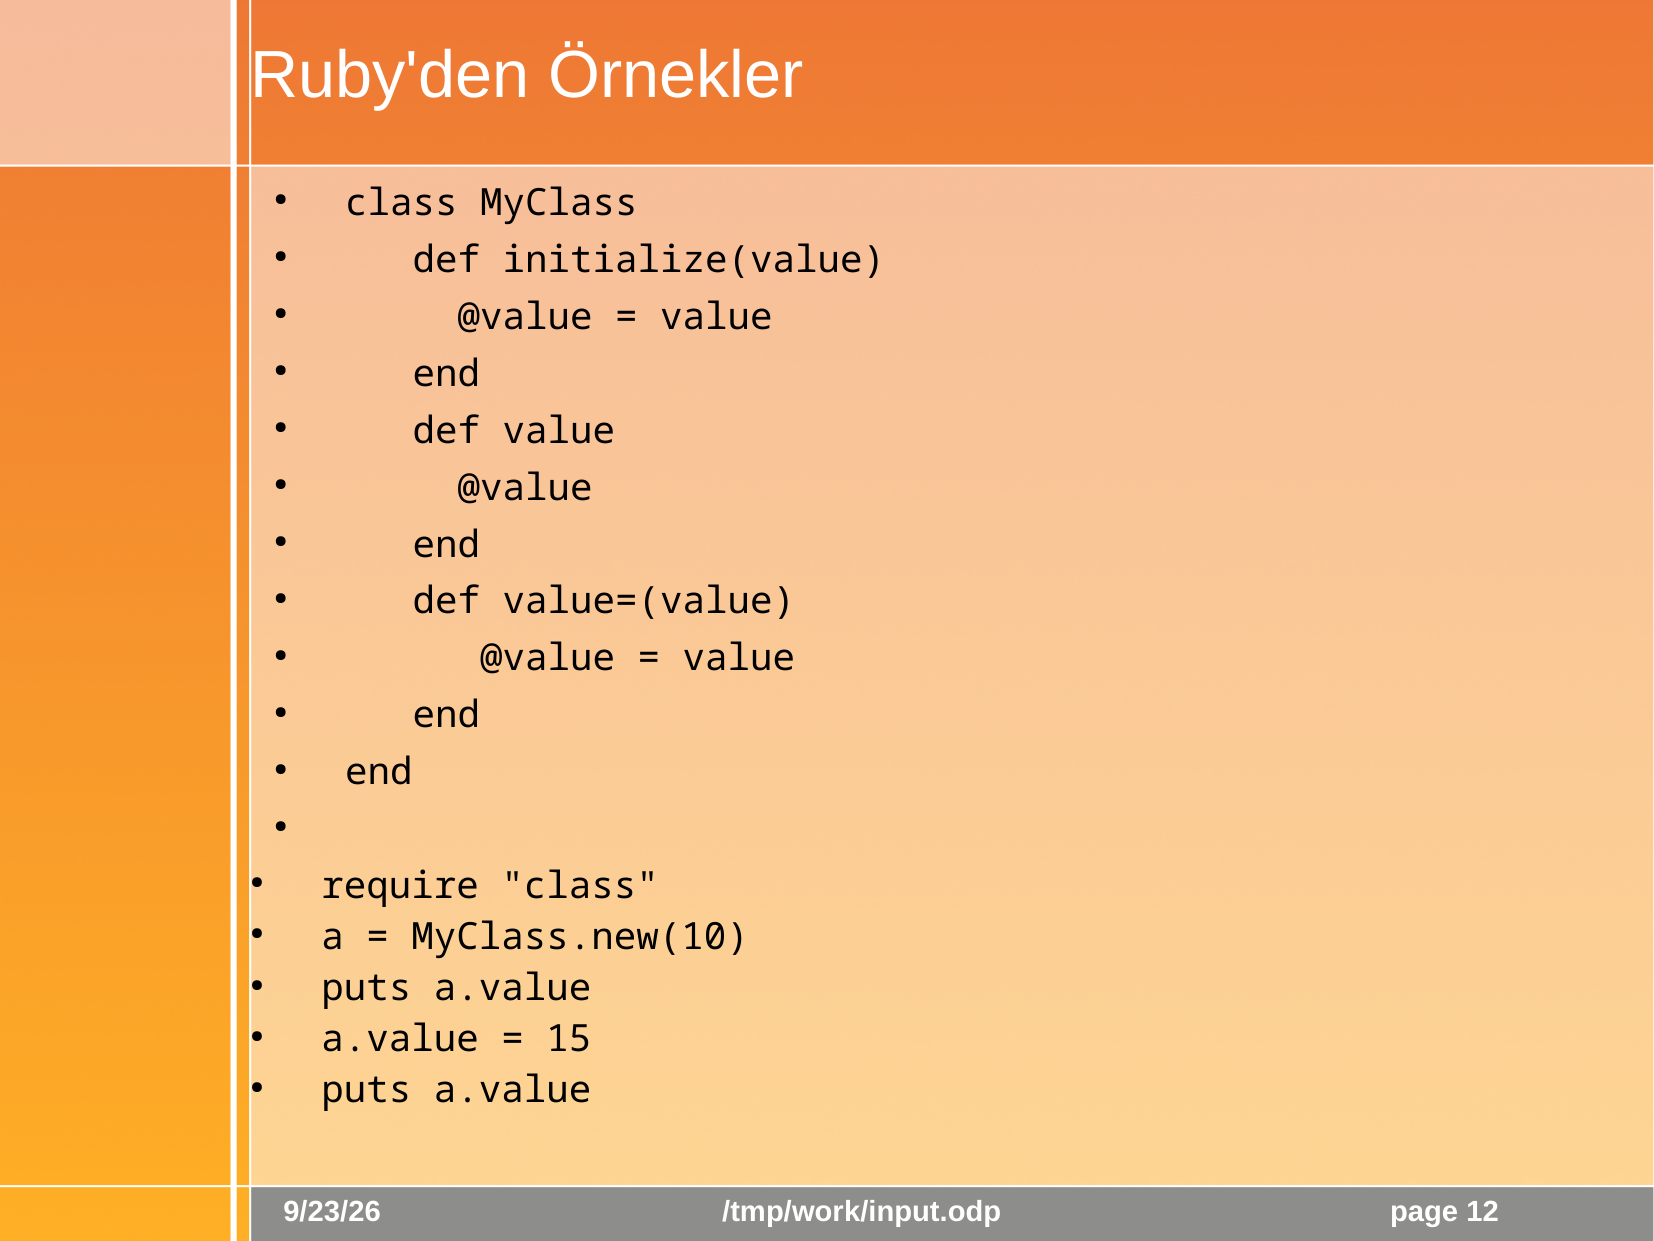

# Ruby'den Örnekler
class MyClass
 def initialize(value)
 @value = value
 end
 def value
 @value
 end
 def value=(value)
 @value = value
 end
end
require "class"
a = MyClass.new(10)
puts a.value
a.value = 15
puts a.value